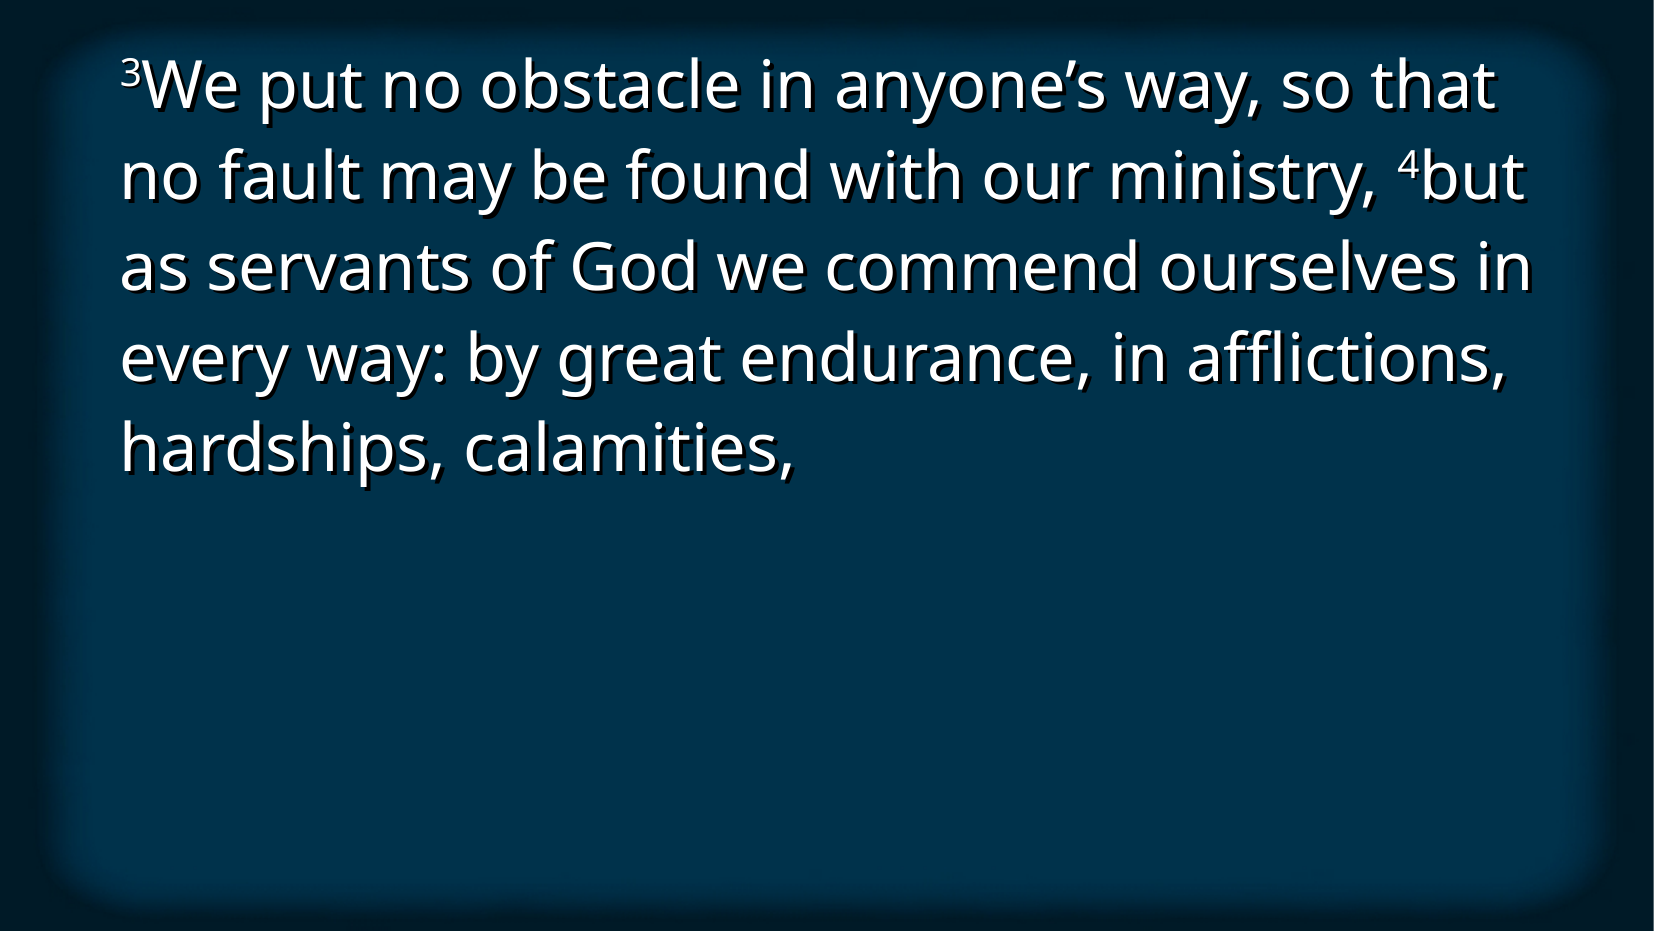

3We put no obstacle in anyone’s way, so that no fault may be found with our ministry, 4but as servants of God we commend ourselves in every way: by great endurance, in afflictions, hardships, calamities,